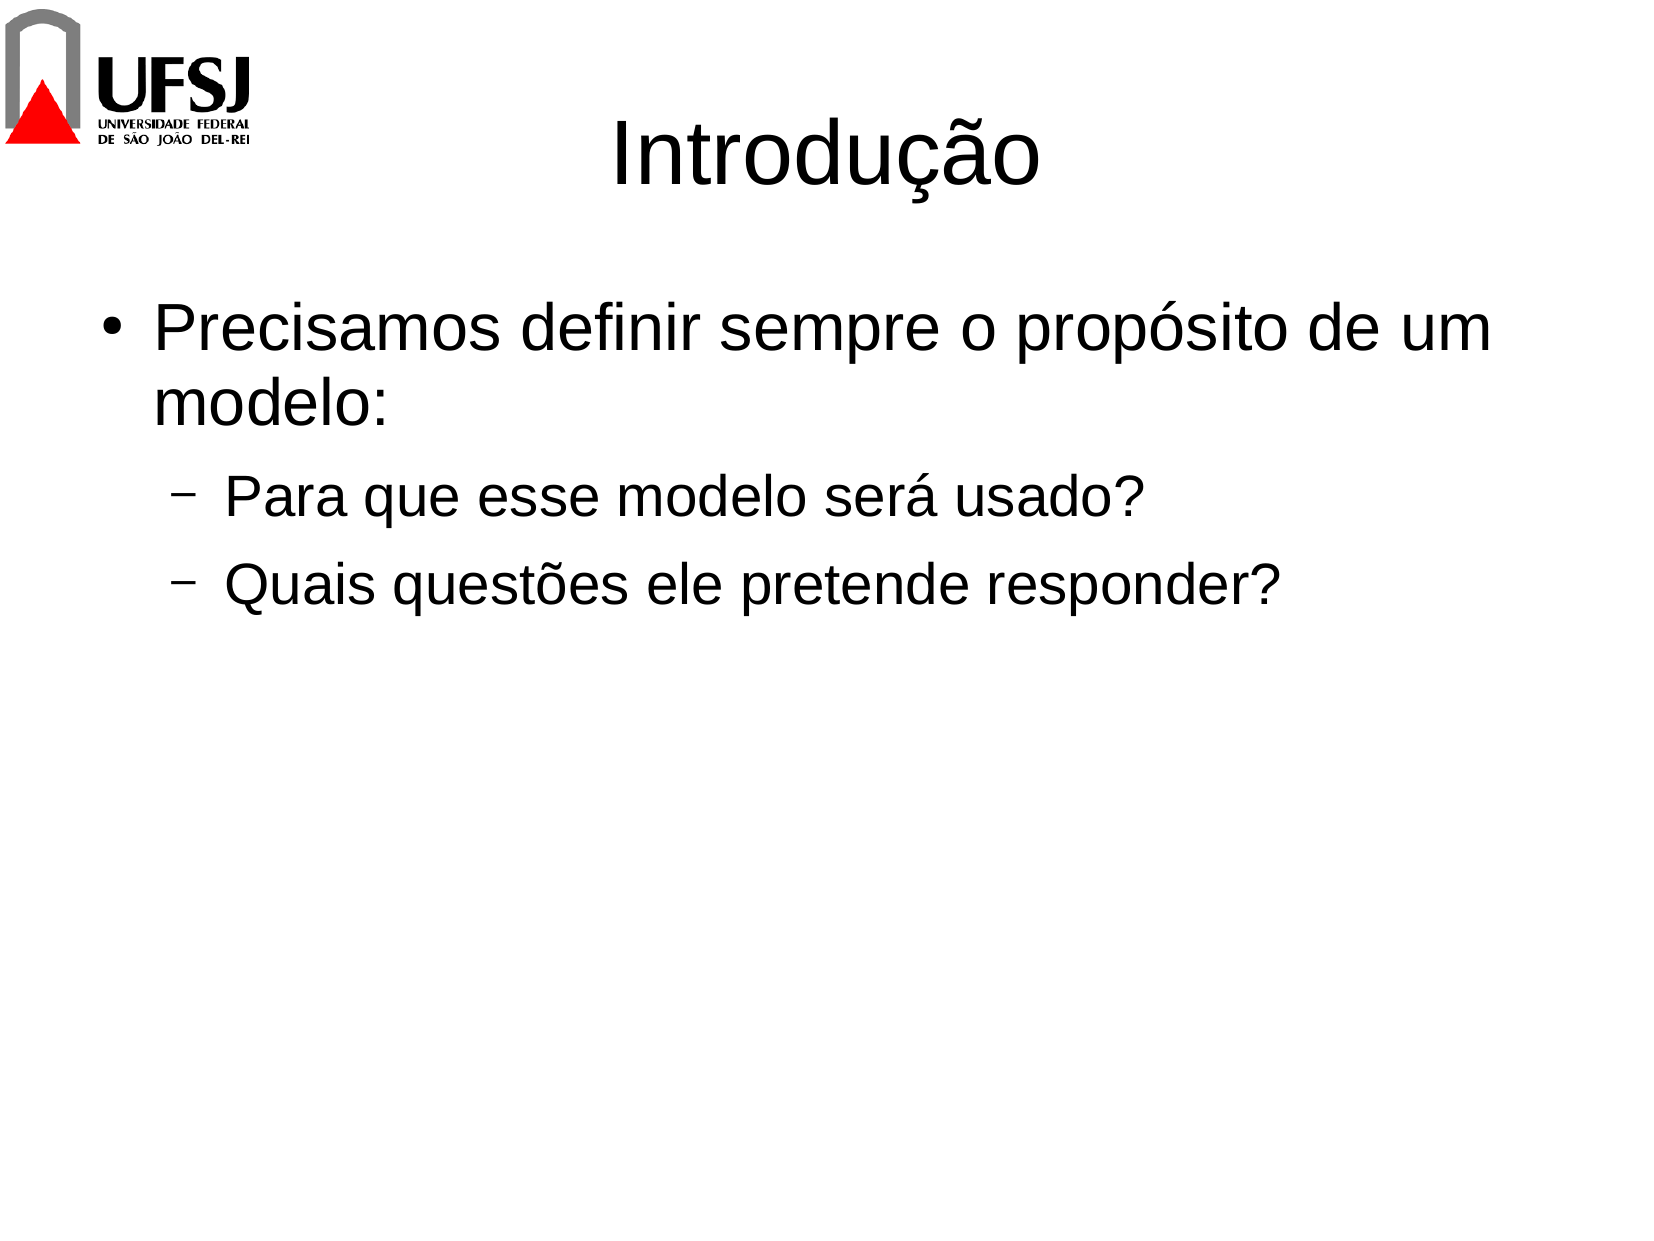

# Introdução
Precisamos definir sempre o propósito de um modelo:
Para que esse modelo será usado?
Quais questões ele pretende responder?